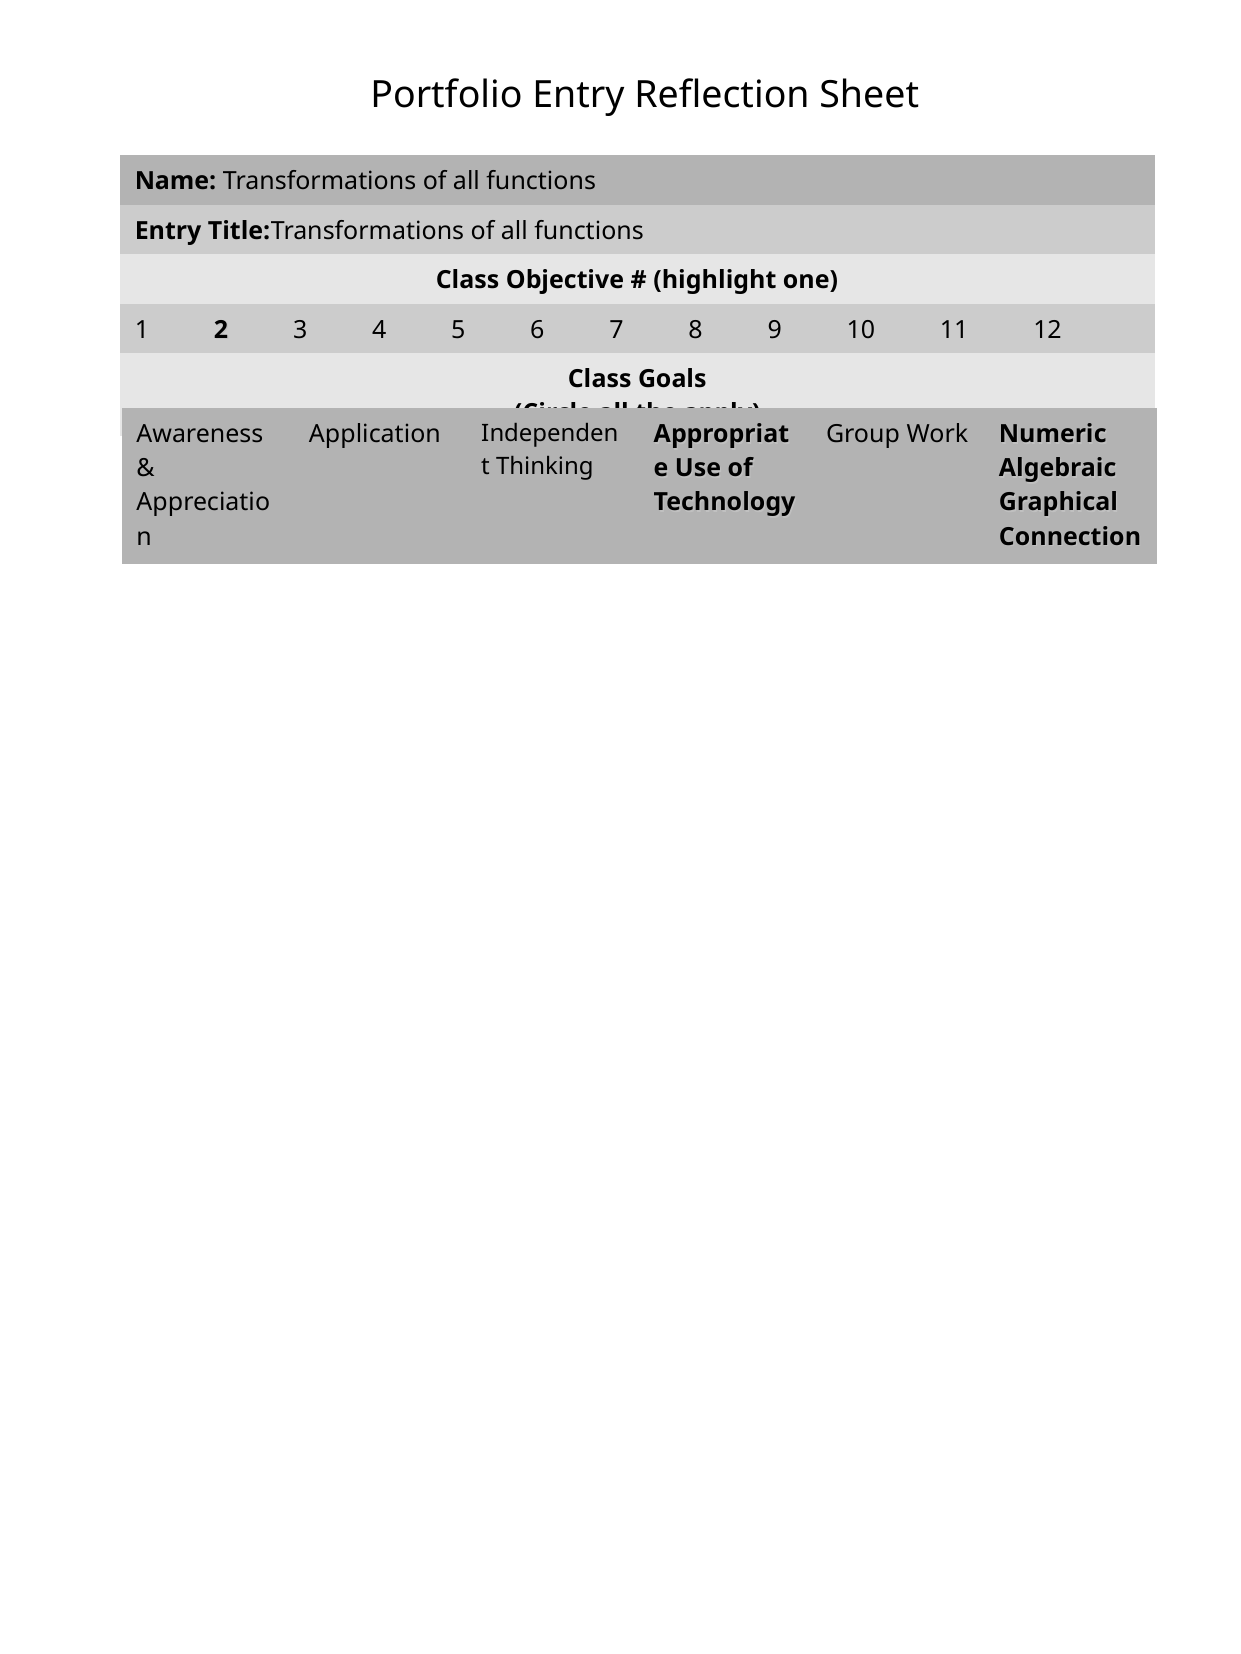

Portfolio Entry Reflection Sheet
| Name: Transformations of all functions |
| --- |
| Entry Title:Transformations of all functions |
| Class Objective # (highlight one) |
| 1 2 3 4 5 6 7 8 9 10 11 12 |
| Class Goals (Circle all the apply) |
| Awareness & Appreciation | Application | Independent Thinking | Appropriate Use of Technology | Group Work | Numeric Algebraic Graphical Connection |
| --- | --- | --- | --- | --- | --- |